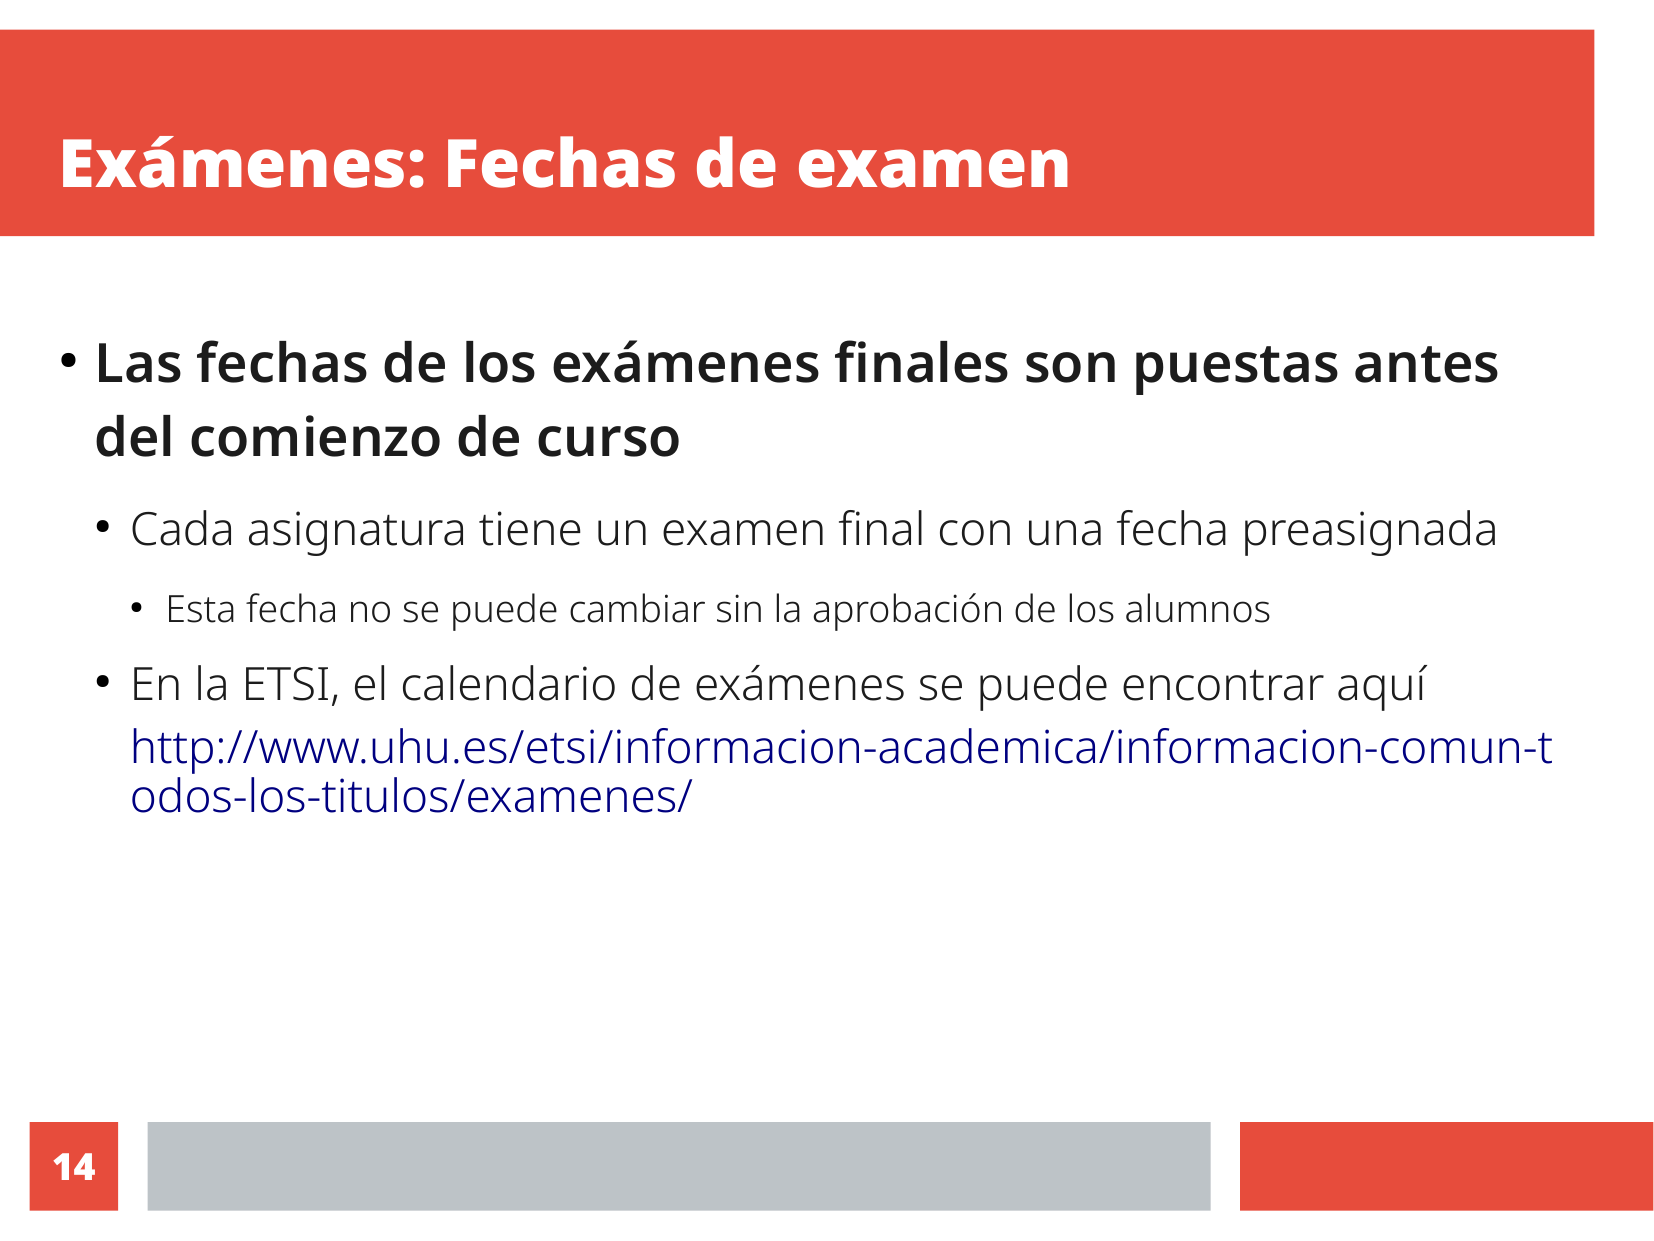

# Exámenes: Fechas de examen
Las fechas de los exámenes finales son puestas antes del comienzo de curso
Cada asignatura tiene un examen final con una fecha preasignada
Esta fecha no se puede cambiar sin la aprobación de los alumnos
En la ETSI, el calendario de exámenes se puede encontrar aquí
http://www.uhu.es/etsi/informacion-academica/informacion-comun-todos-los-titulos/examenes/
14